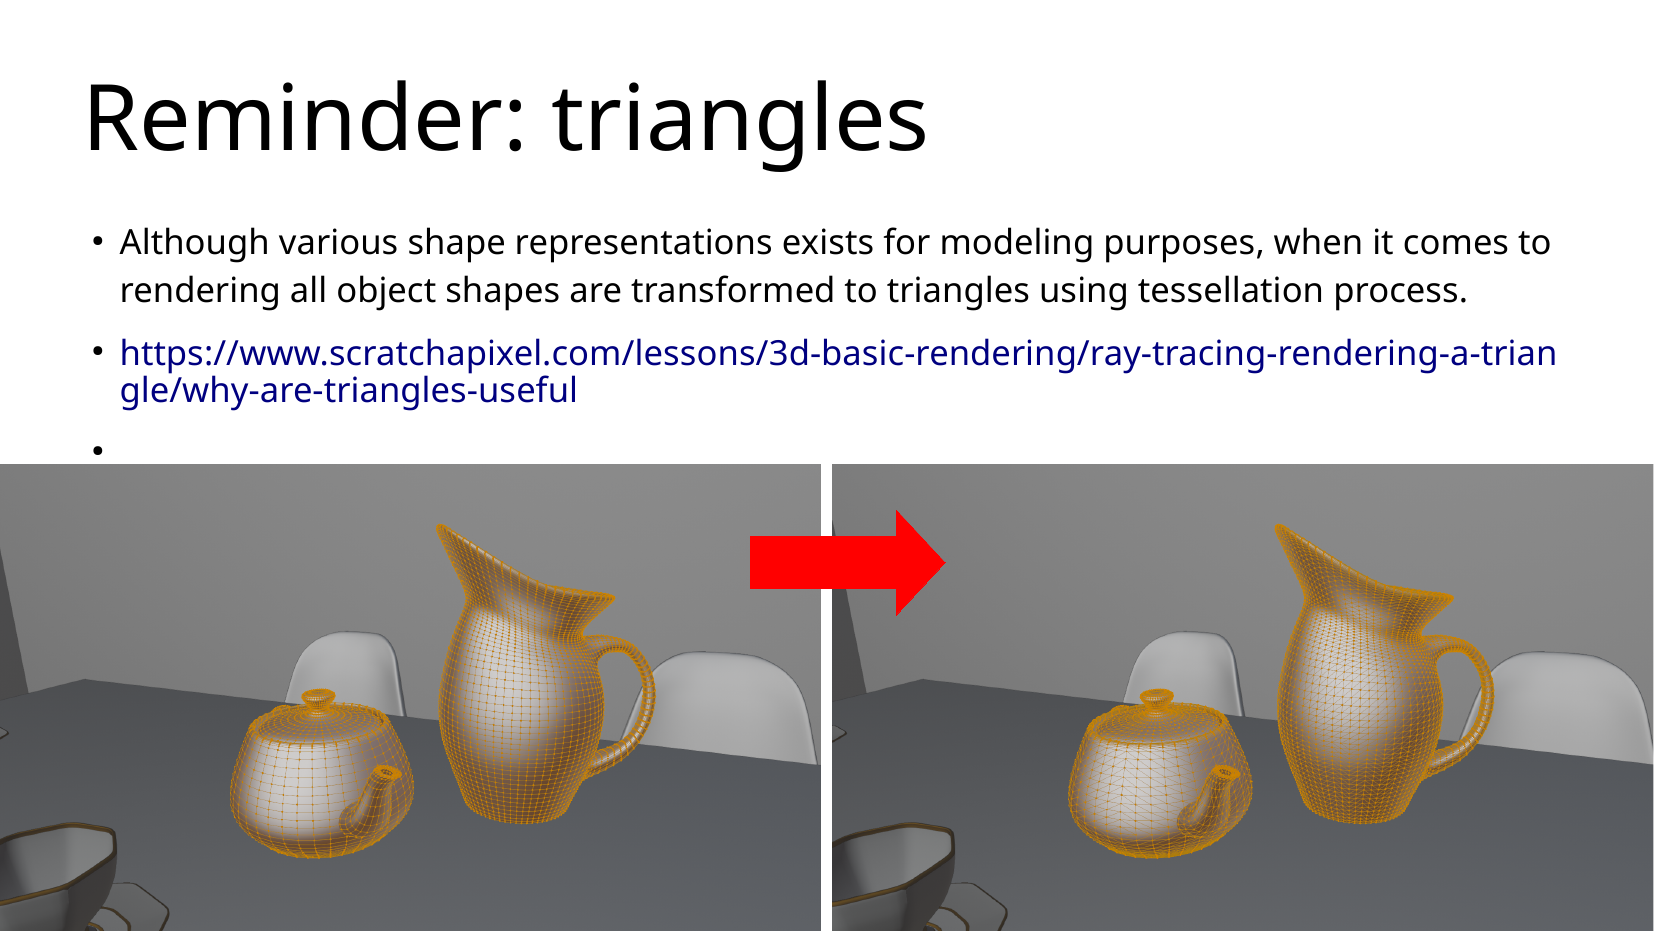

# Reminder: triangles
Although various shape representations exists for modeling purposes, when it comes to rendering all object shapes are transformed to triangles using tessellation process.
https://www.scratchapixel.com/lessons/3d-basic-rendering/ray-tracing-rendering-a-triangle/why-are-triangles-useful